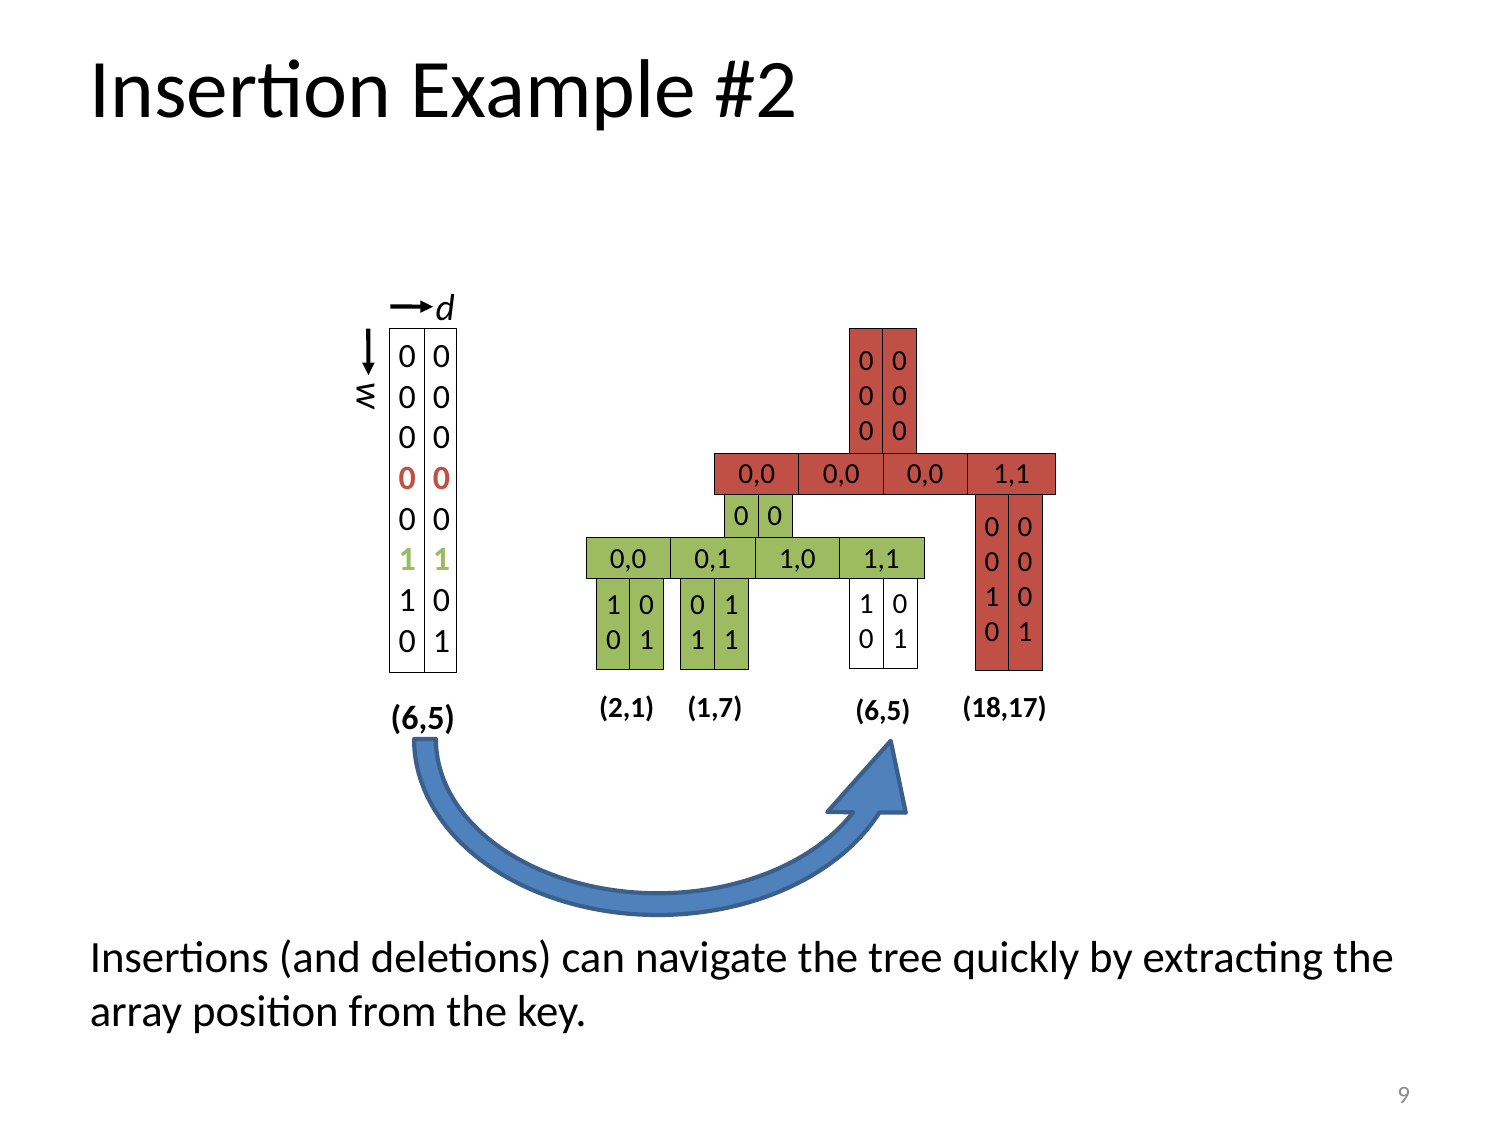

Insertion Example #2
Insertions (and deletions) can navigate the tree quickly by extracting the array position from the key.
 d
0
0
0
0
0
0
0,0
0,0
0,0
1,1
0
0
001
0
000
1
0,0
0,1
1,0
1,1
1
0
0
1
1
0
0
1
0
1
1
1
(2,1)
(1,7)
(18,17)
(6,5)
 w